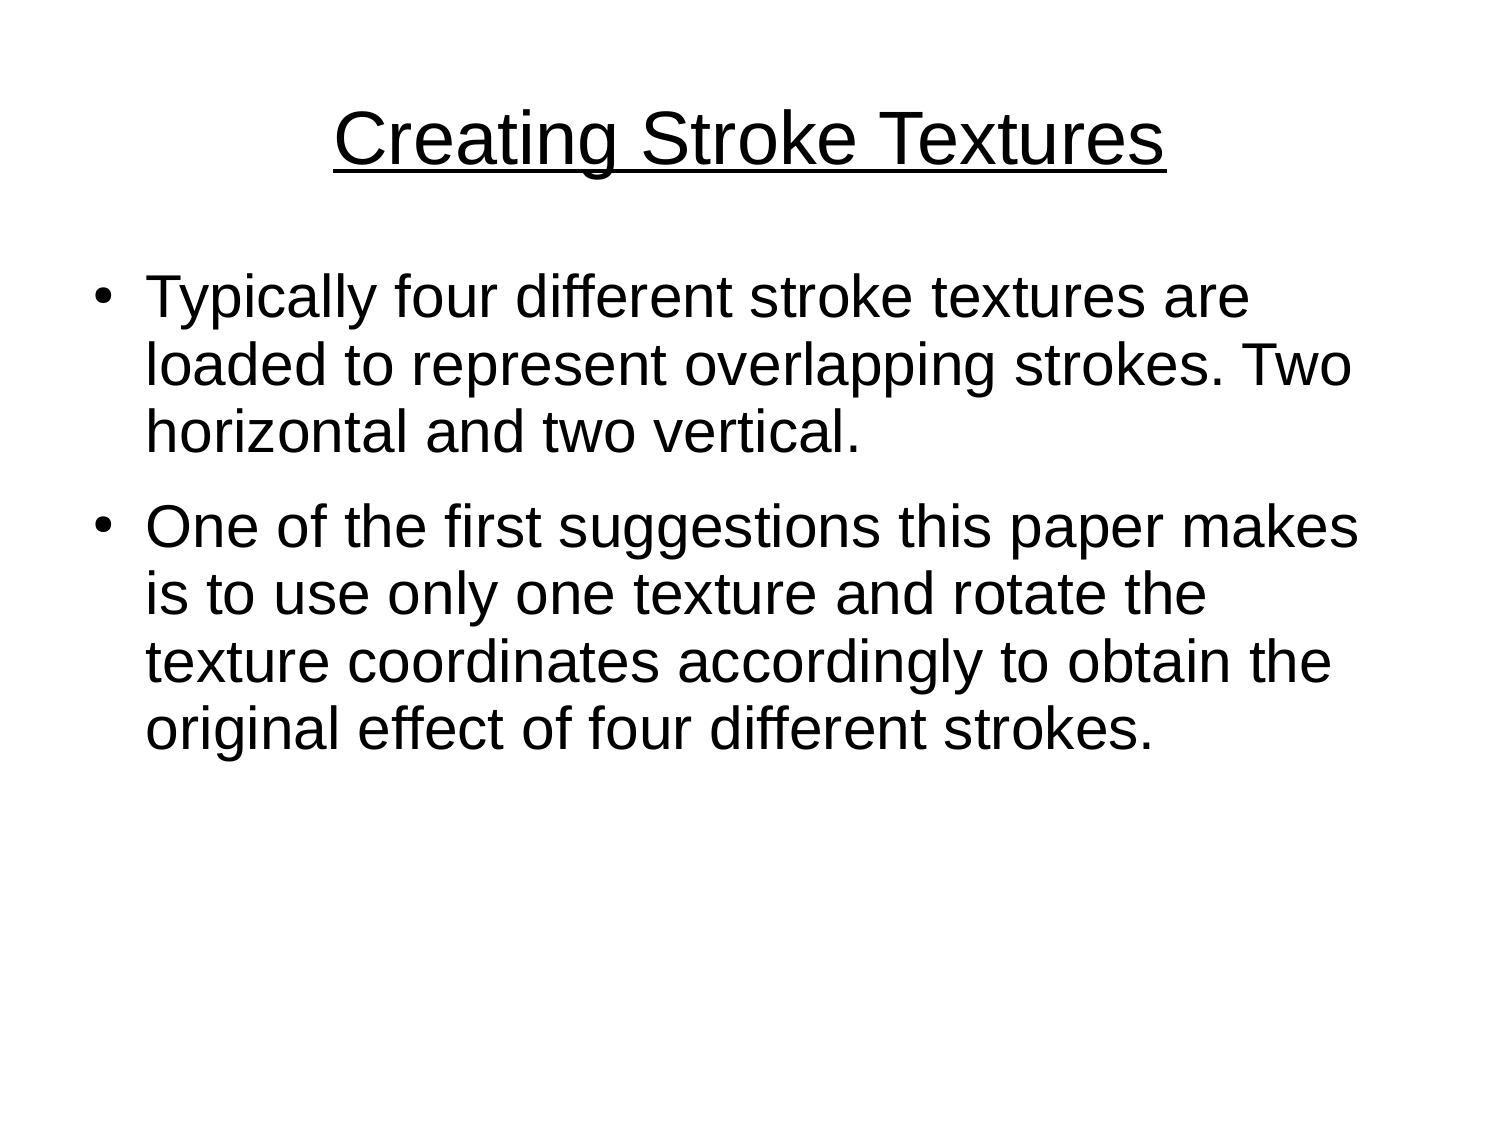

# Creating Stroke Textures
Typically four different stroke textures are loaded to represent overlapping strokes. Two horizontal and two vertical.
One of the first suggestions this paper makes is to use only one texture and rotate the texture coordinates accordingly to obtain the original effect of four different strokes.